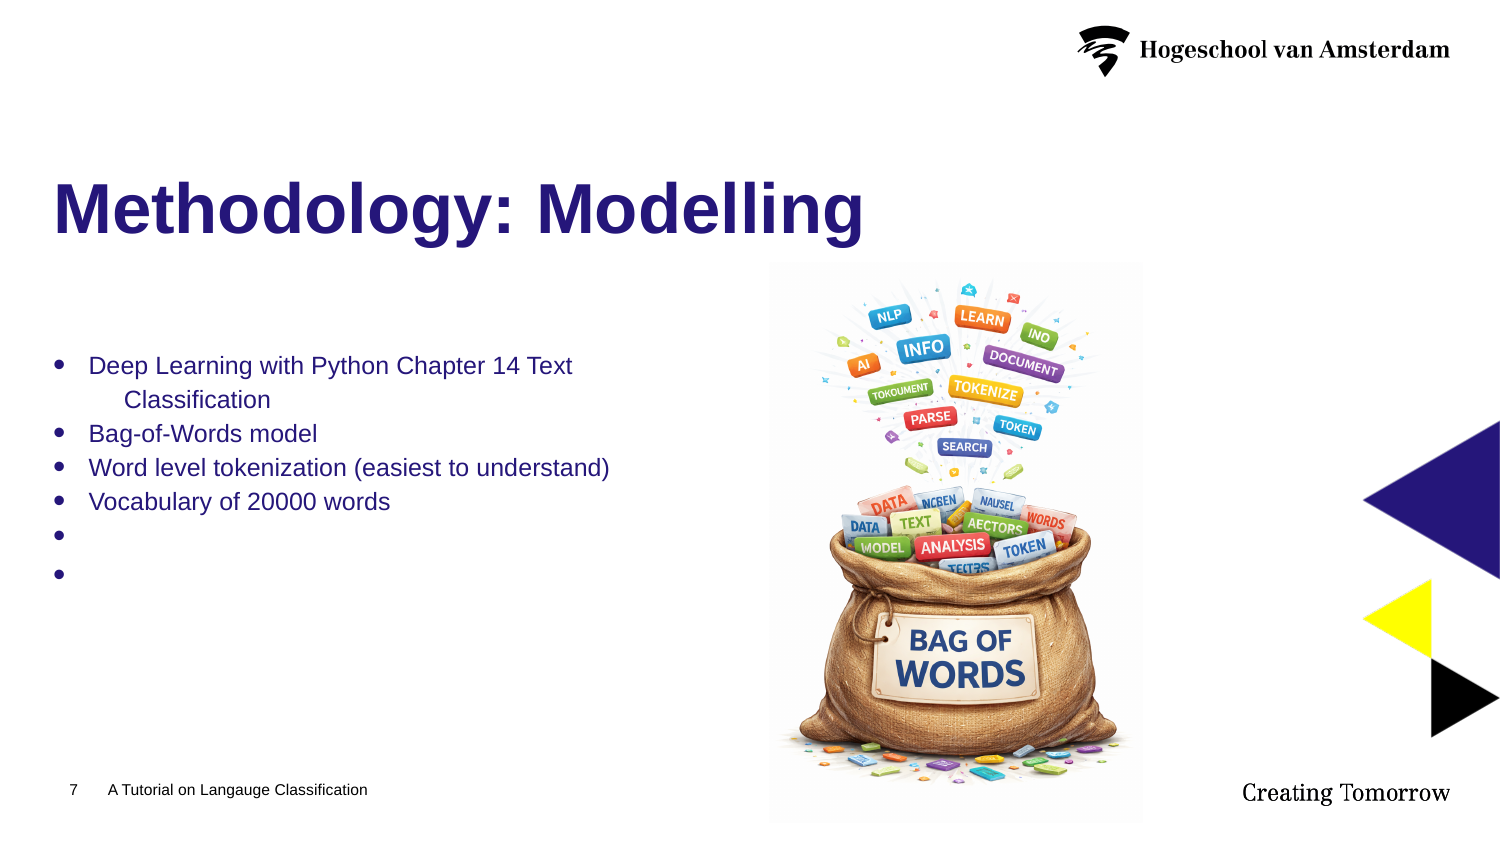

Methodology: Modelling
# Deep Learning with Python Chapter 14 Text Classification
Bag-of-Words model
Word level tokenization (easiest to understand)
Vocabulary of 20000 words
A Tutorial on Langauge Classification